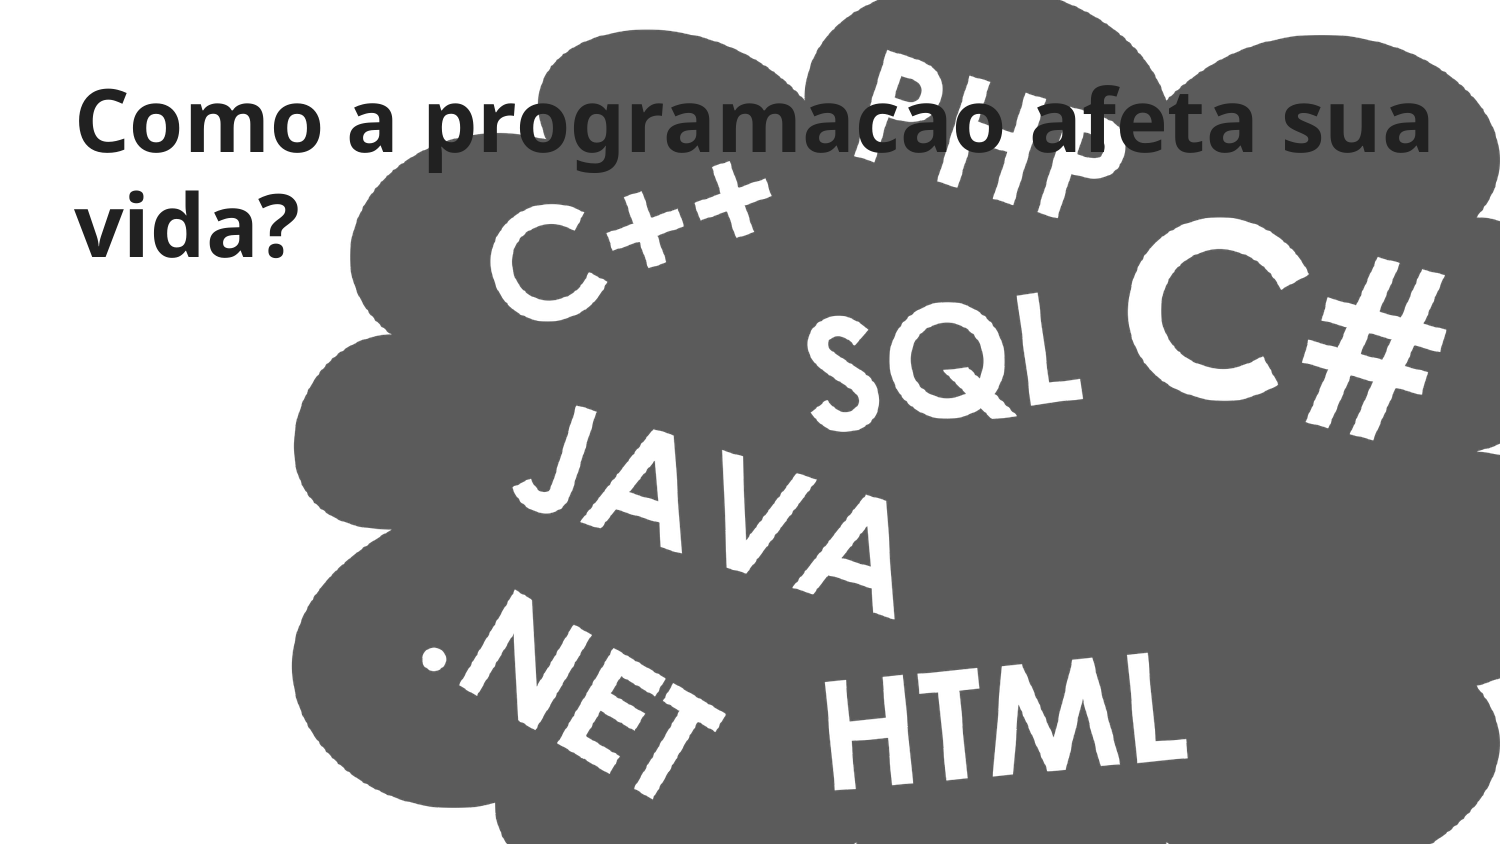

# Como a programacao afeta sua vida?